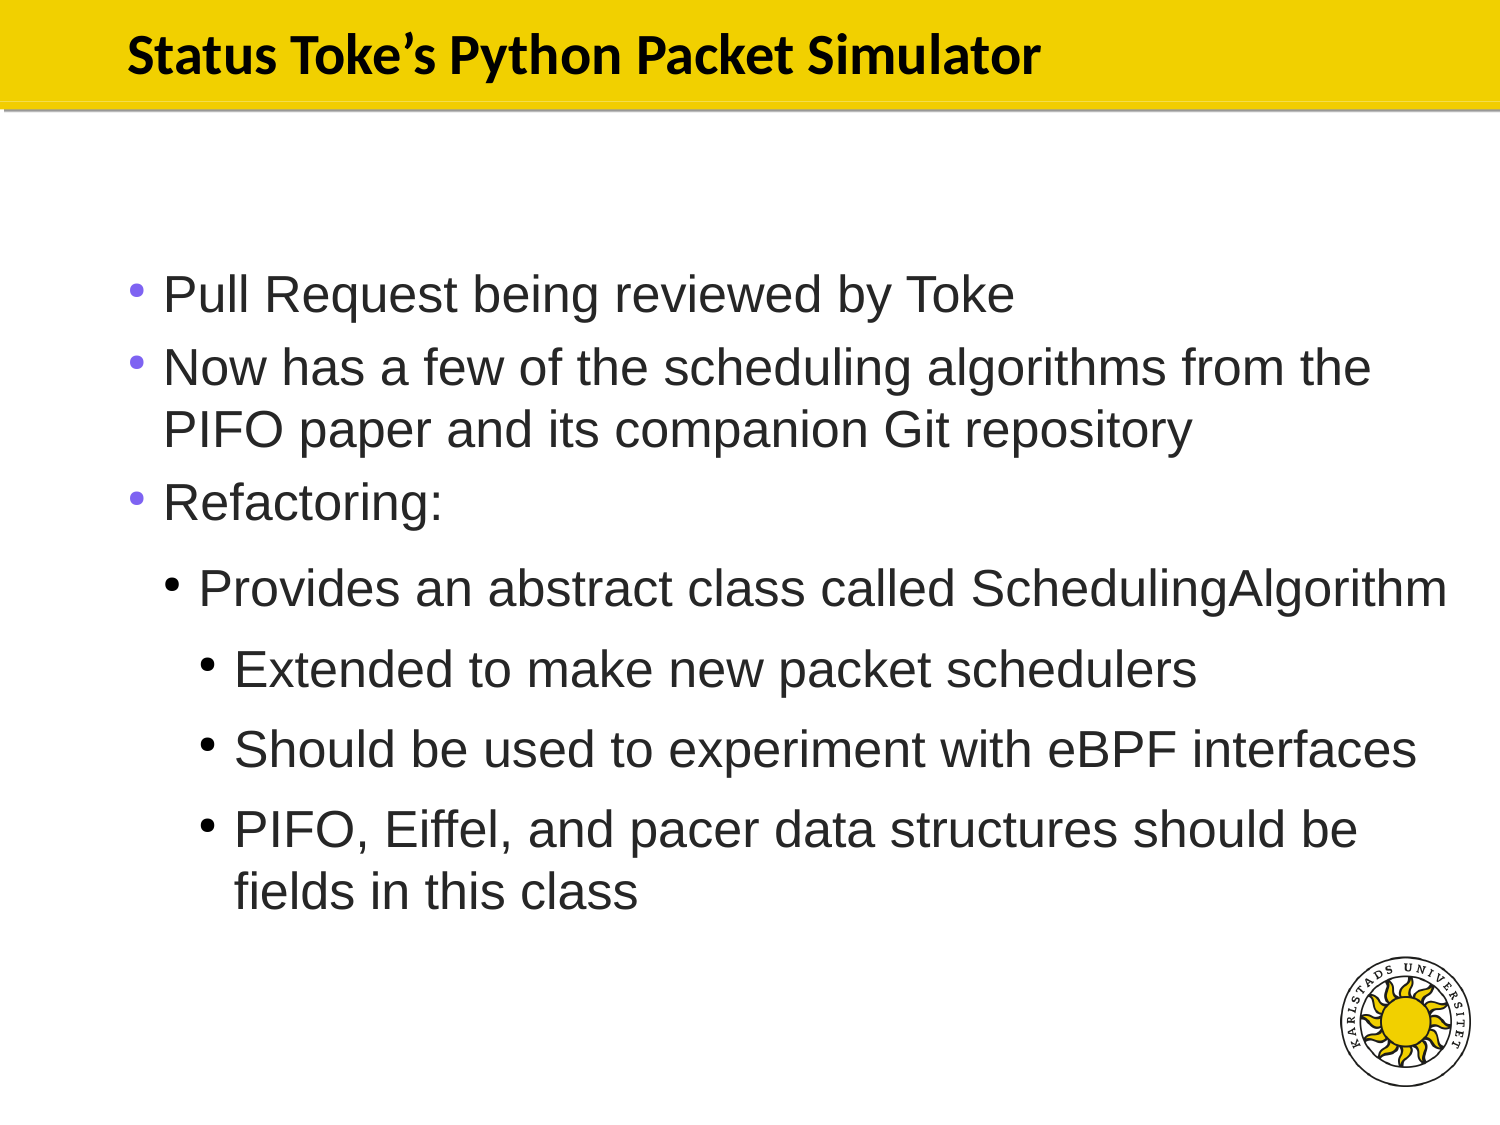

# Status Toke’s Python Packet Simulator
Pull Request being reviewed by Toke
Now has a few of the scheduling algorithms from the PIFO paper and its companion Git repository
Refactoring:
Provides an abstract class called SchedulingAlgorithm
Extended to make new packet schedulers
Should be used to experiment with eBPF interfaces
PIFO, Eiffel, and pacer data structures should be fields in this class